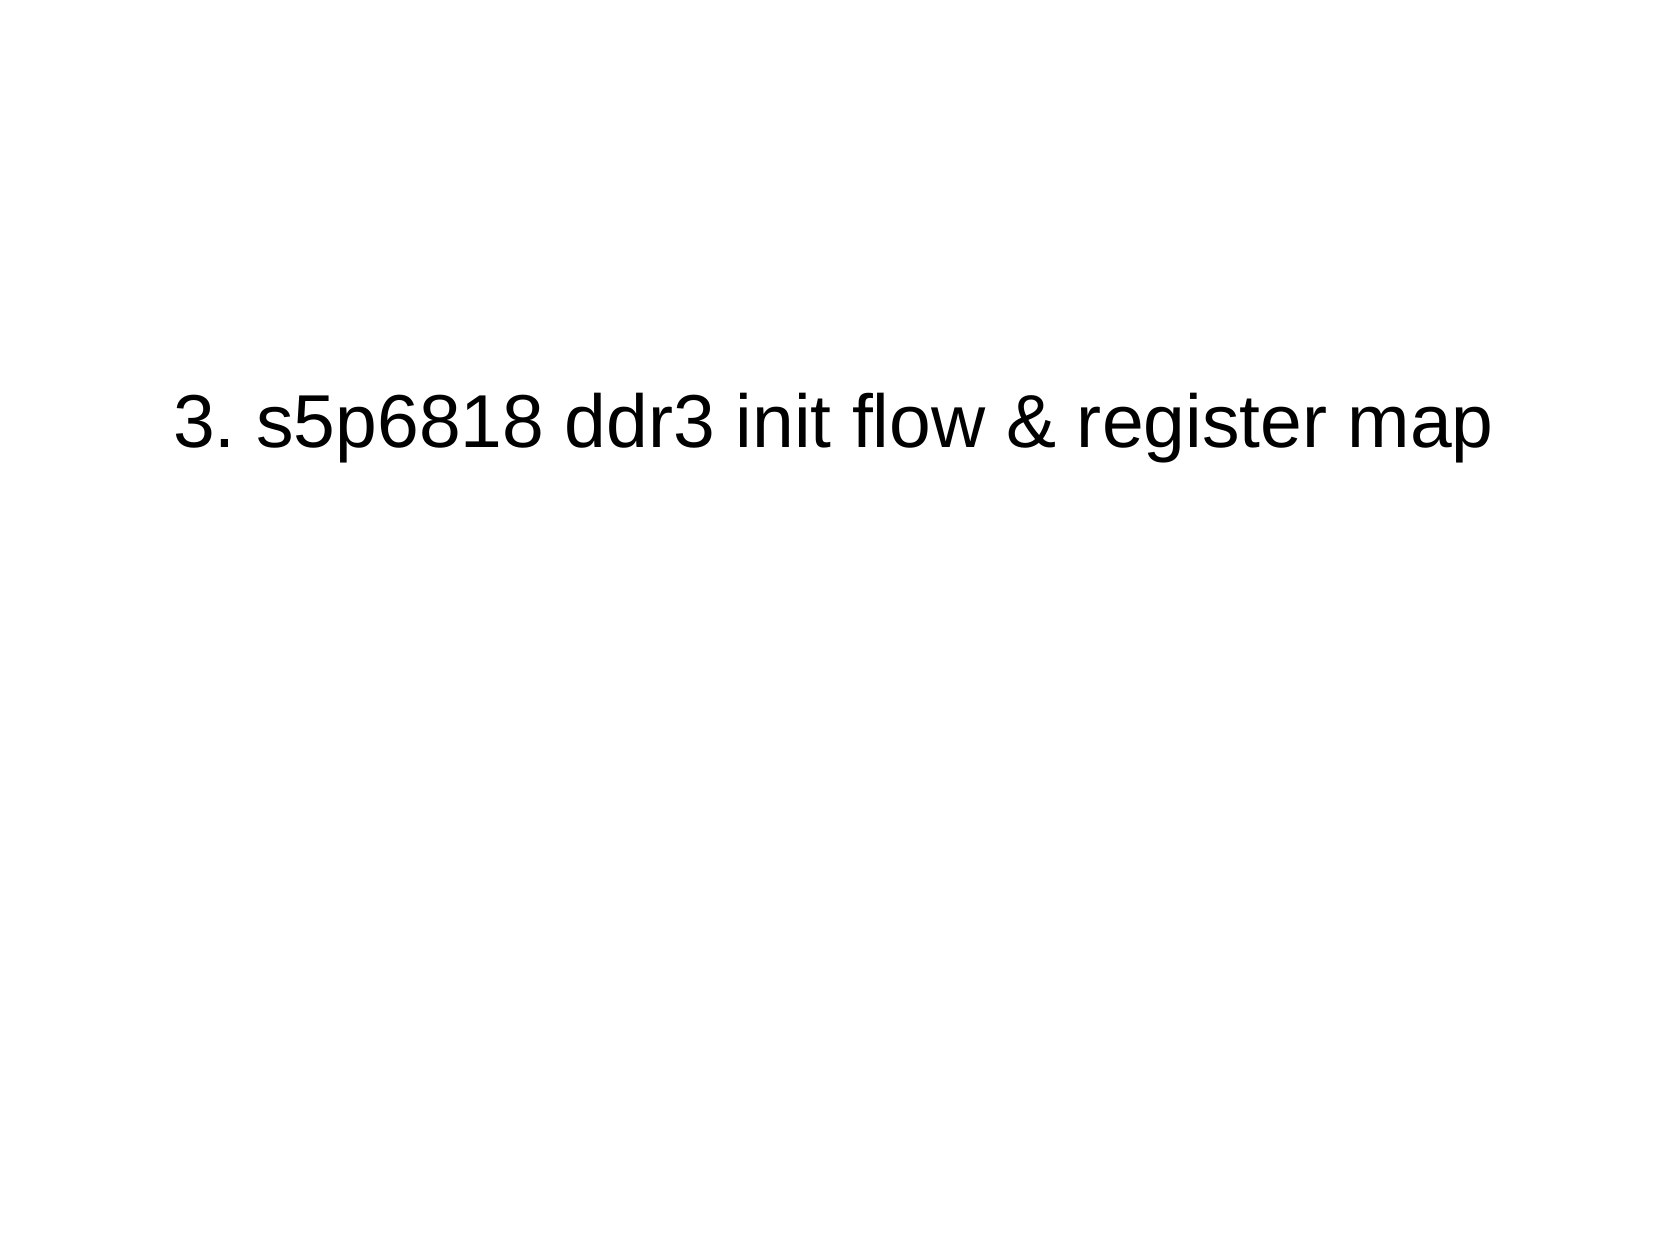

# 3. s5p6818 ddr3 init flow & register map